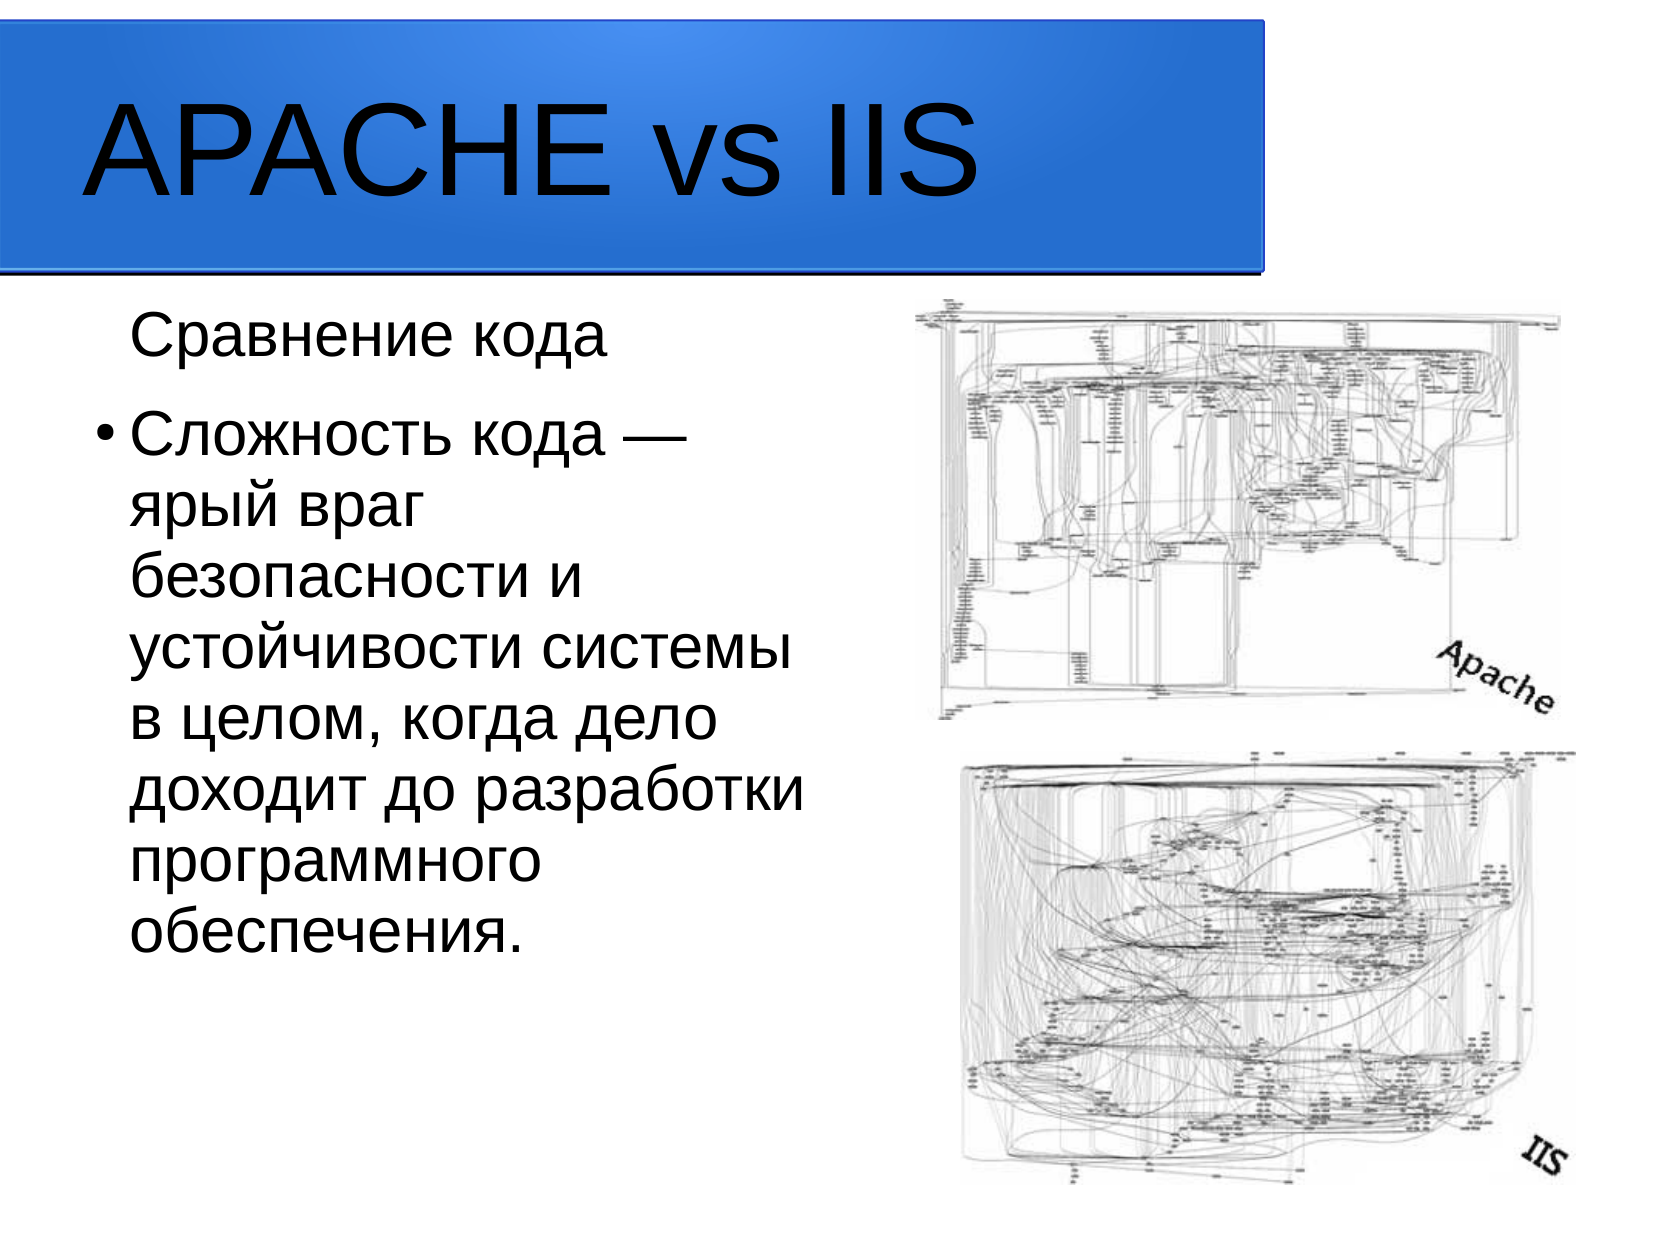

# APACHE vs IIS
Сравнение кода
Сложность кода — ярый враг безопасности и устойчивости системы в целом, когда дело доходит до разработки программного обеспечения.